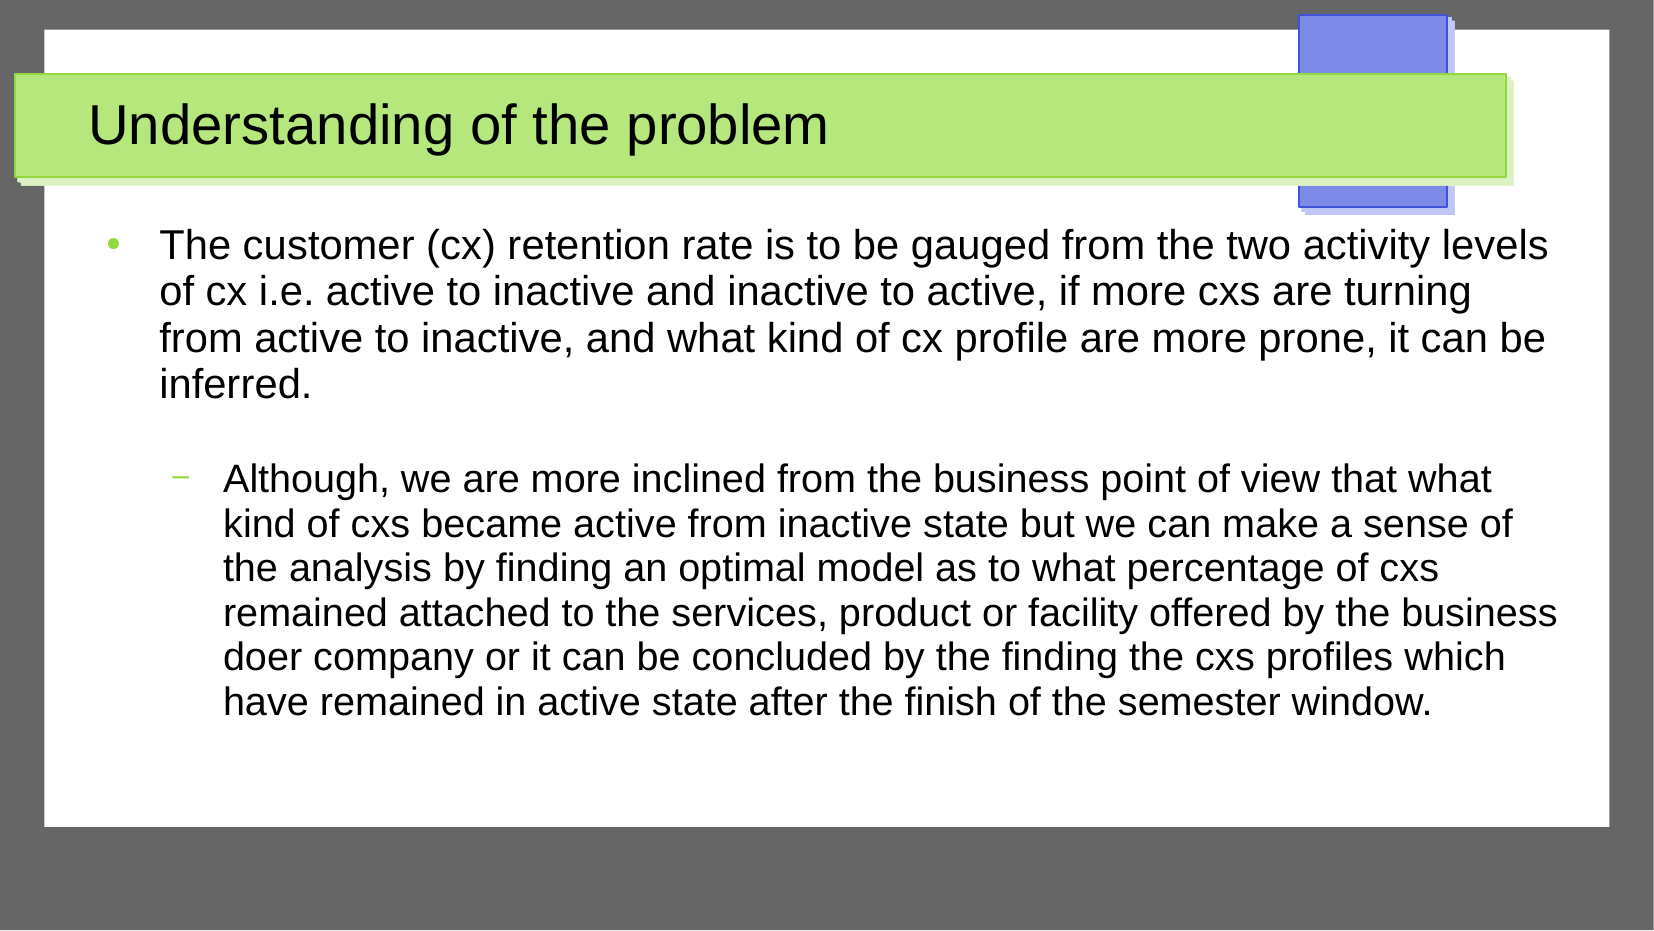

# Understanding of the problem
The customer (cx) retention rate is to be gauged from the two activity levels of cx i.e. active to inactive and inactive to active, if more cxs are turning from active to inactive, and what kind of cx profile are more prone, it can be inferred.
Although, we are more inclined from the business point of view that what kind of cxs became active from inactive state but we can make a sense of the analysis by finding an optimal model as to what percentage of cxs remained attached to the services, product or facility offered by the business doer company or it can be concluded by the finding the cxs profiles which have remained in active state after the finish of the semester window.